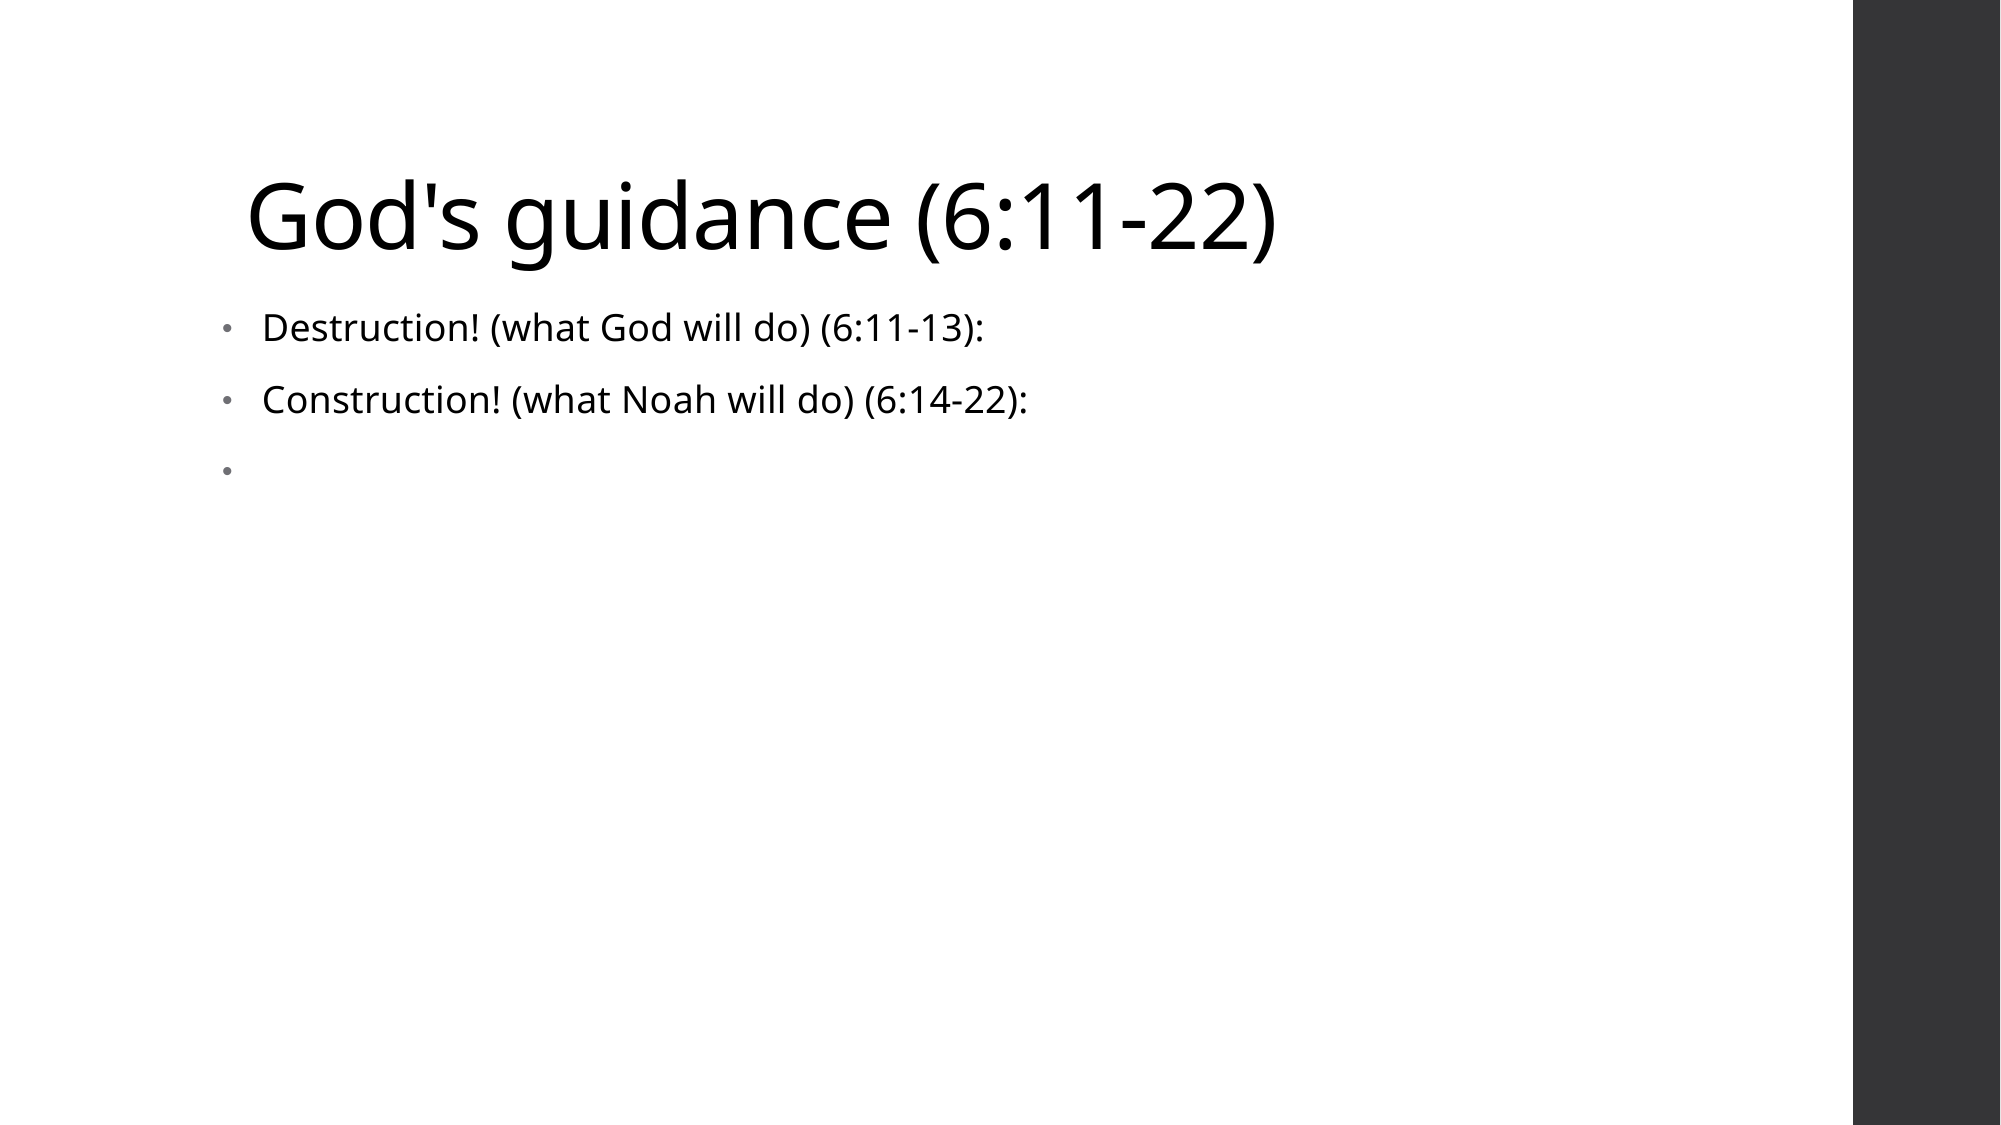

# God's guidance (6:11-22)
 Destruction! (what God will do) (6:11-13):
 Construction! (what Noah will do) (6:14-22):